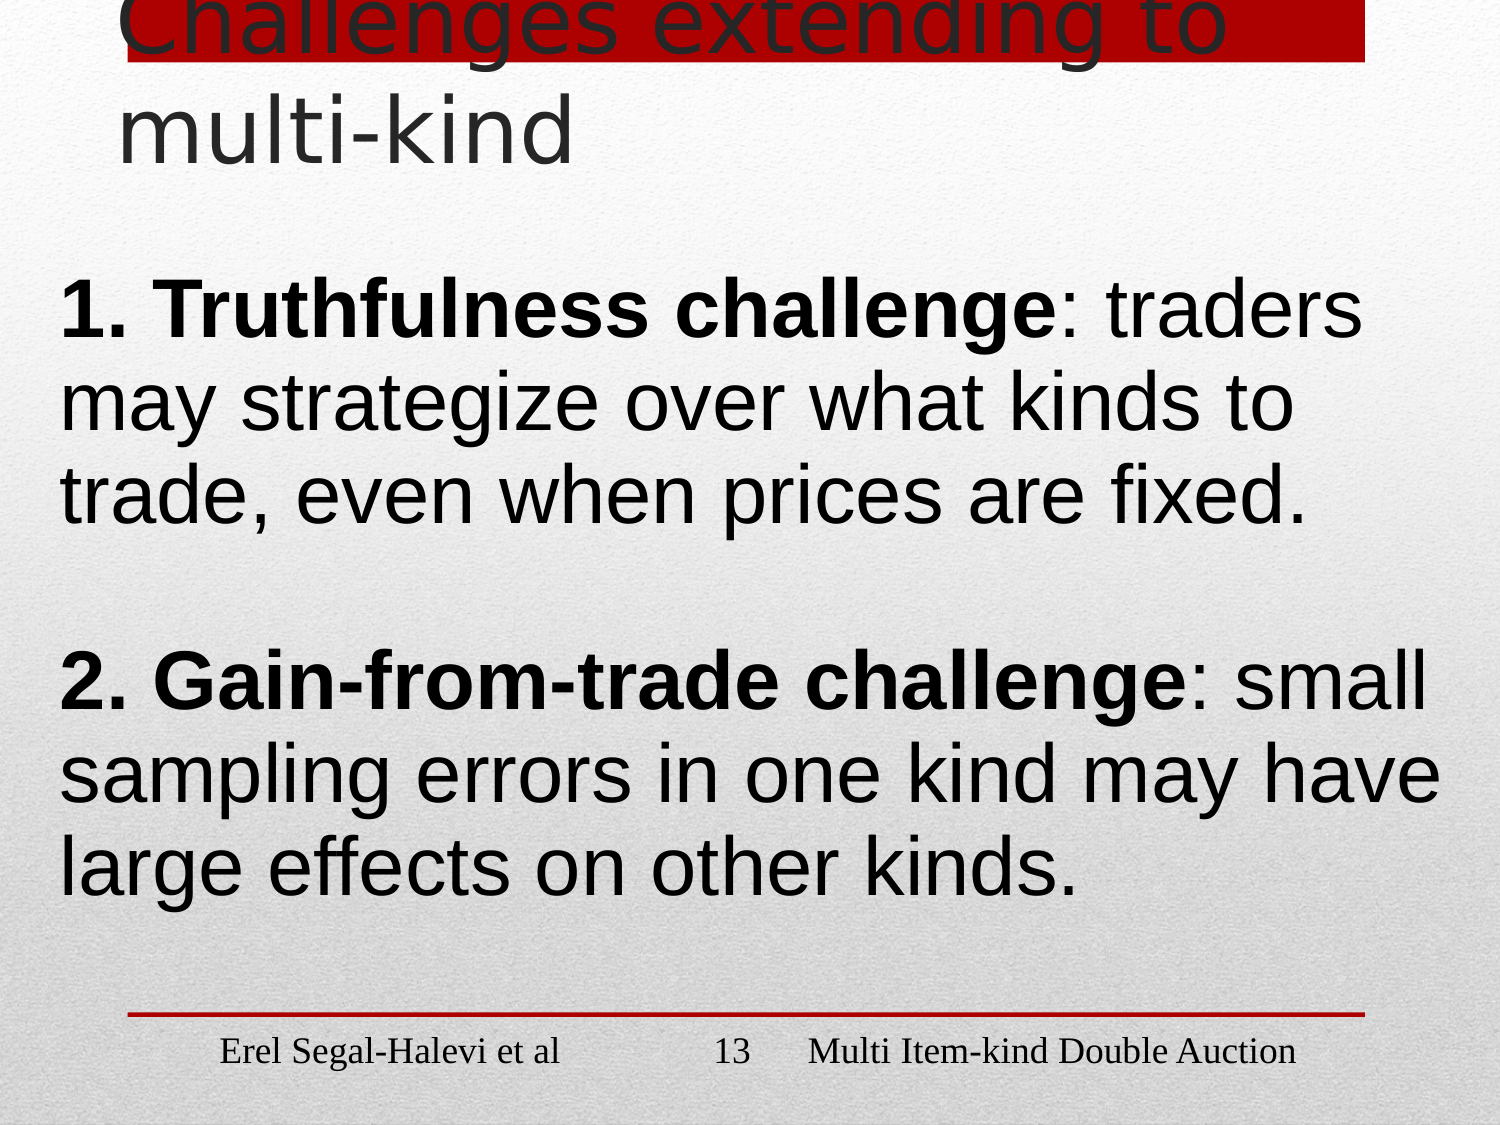

# Challenges extending to multi-kind
1. Truthfulness challenge: traders may strategize over what kinds to trade, even when prices are fixed.
2. Gain-from-trade challenge: small sampling errors in one kind may have large effects on other kinds.